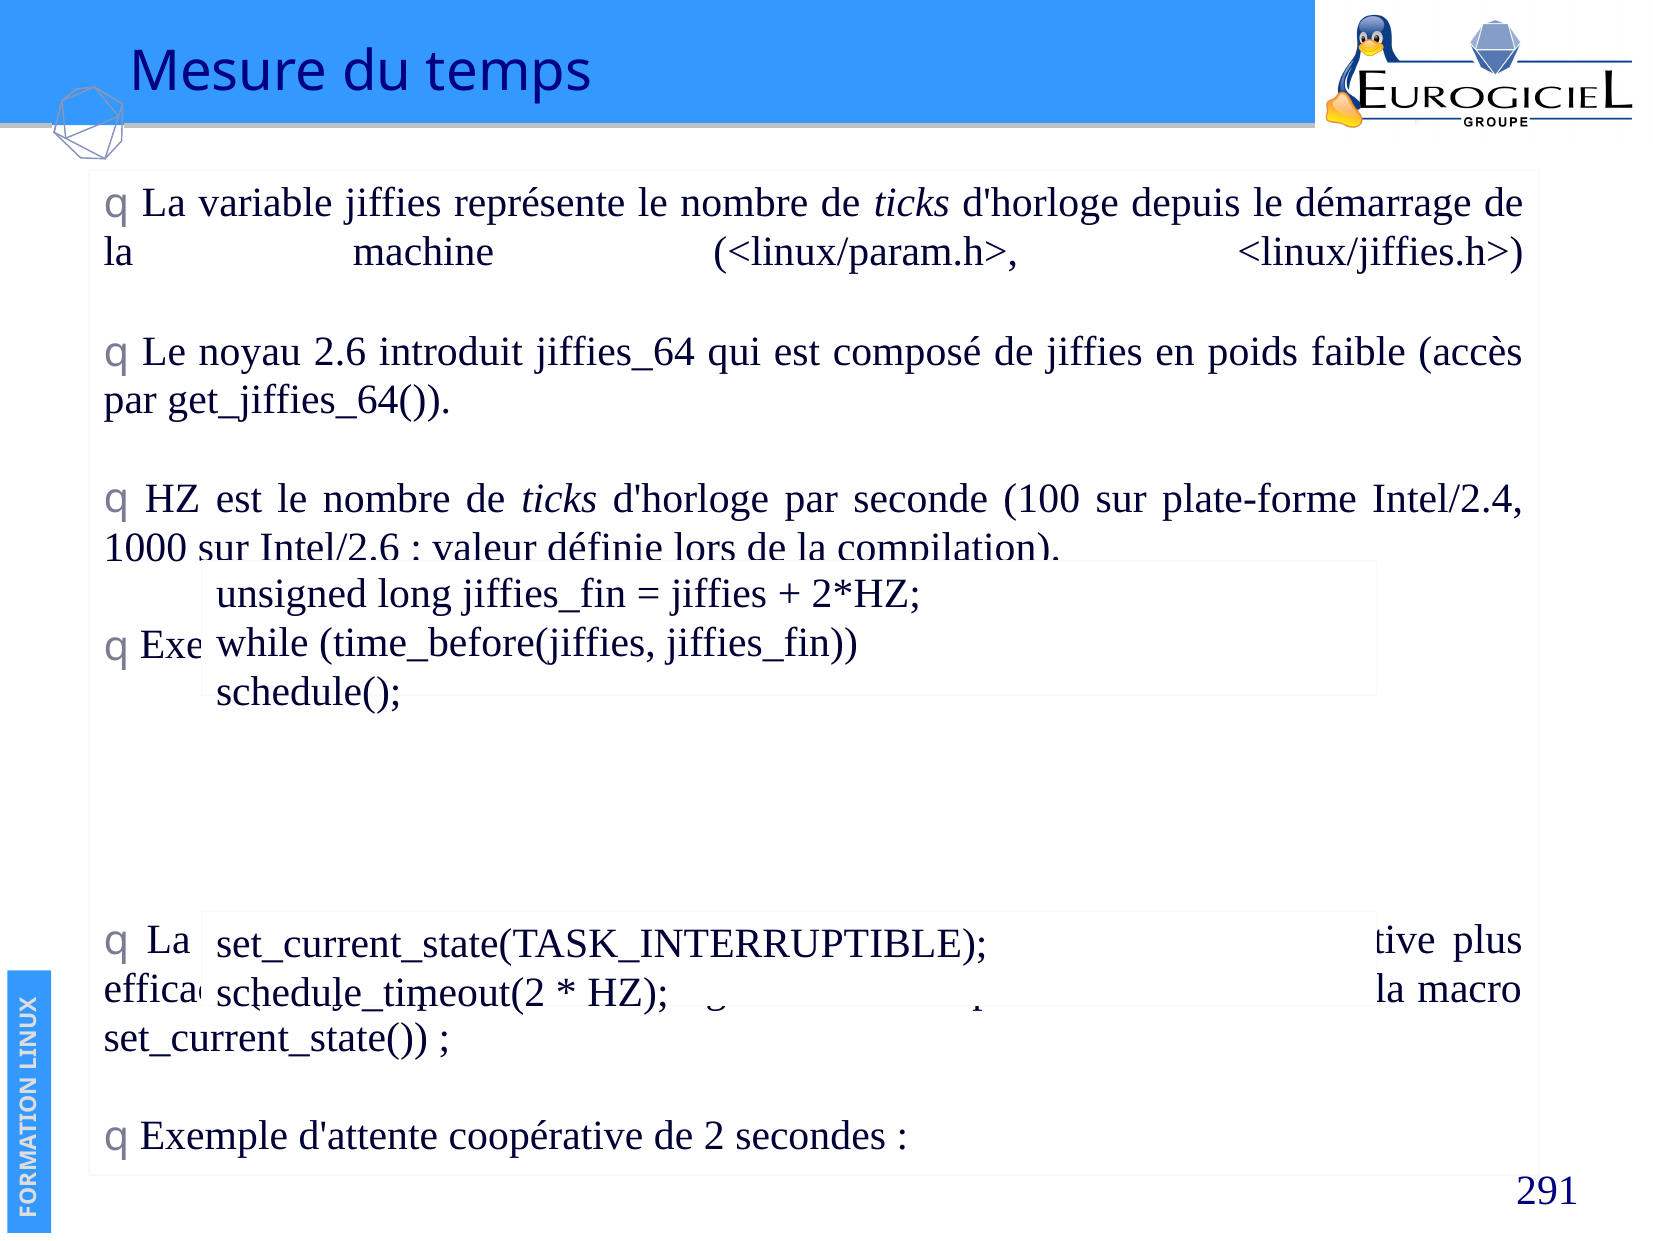

# Mesure du temps
 La variable jiffies représente le nombre de ticks d'horloge depuis le démarrage de la machine (<linux/param.h>, <linux/jiffies.h>)
 Le noyau 2.6 introduit jiffies_64 qui est composé de jiffies en poids faible (accès par get_jiffies_64()).
 HZ est le nombre de ticks d'horloge par seconde (100 sur plate-forme Intel/2.4, 1000 sur Intel/2.6 : valeur définie lors de la compilation).
 Exemple d'attente coopérative de 2 secondes :
 La fonction schedule_timeout() permet de réaliser une attente coopérative plus efficace (en ayant pris soin de changer le statut du processus courant avec la macro set_current_state()) ;
 Exemple d'attente coopérative de 2 secondes :
 Pour des délais plus courts et non coopératifs (ex : synchronisation avec le matériel) on préférera udelay() ou mdelay() (ou ndelay() en 2.6)
unsigned long jiffies_fin = jiffies + 2*HZ;
while (time_before(jiffies, jiffies_fin))
schedule();
set_current_state(TASK_INTERRUPTIBLE);
schedule_timeout(2 * HZ);